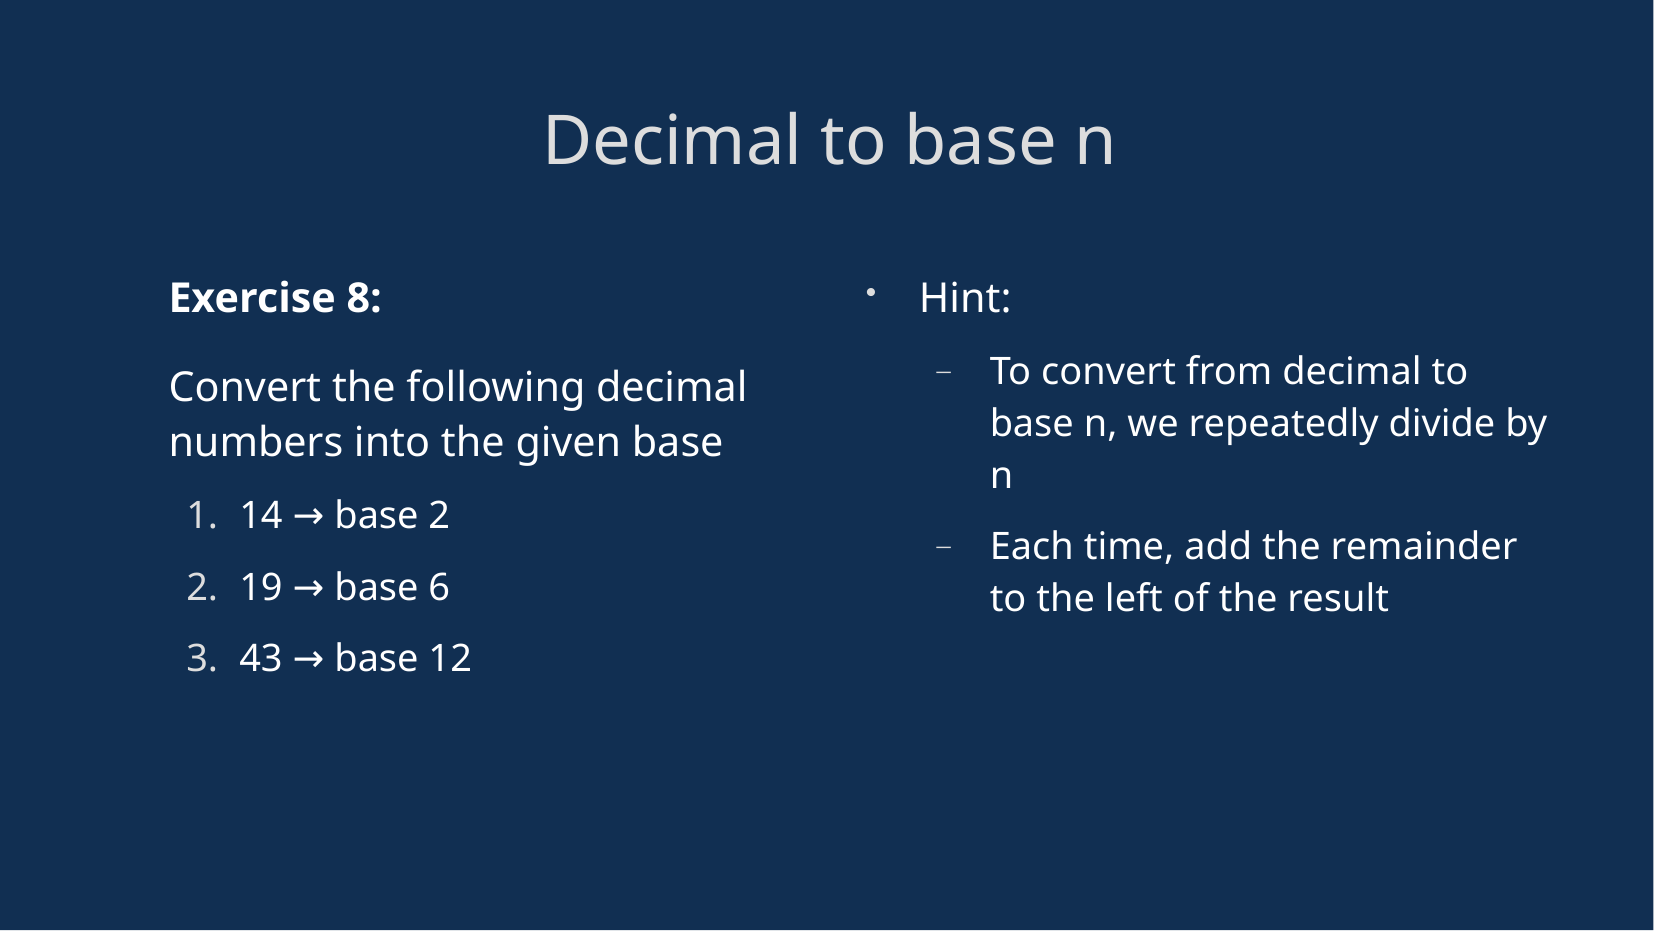

# Decimal to base n
Exercise 8:
Convert the following decimal numbers into the given base
14 → base 2
19 → base 6
43 → base 12
Hint:
To convert from decimal to base n, we repeatedly divide by n
Each time, add the remainder to the left of the result